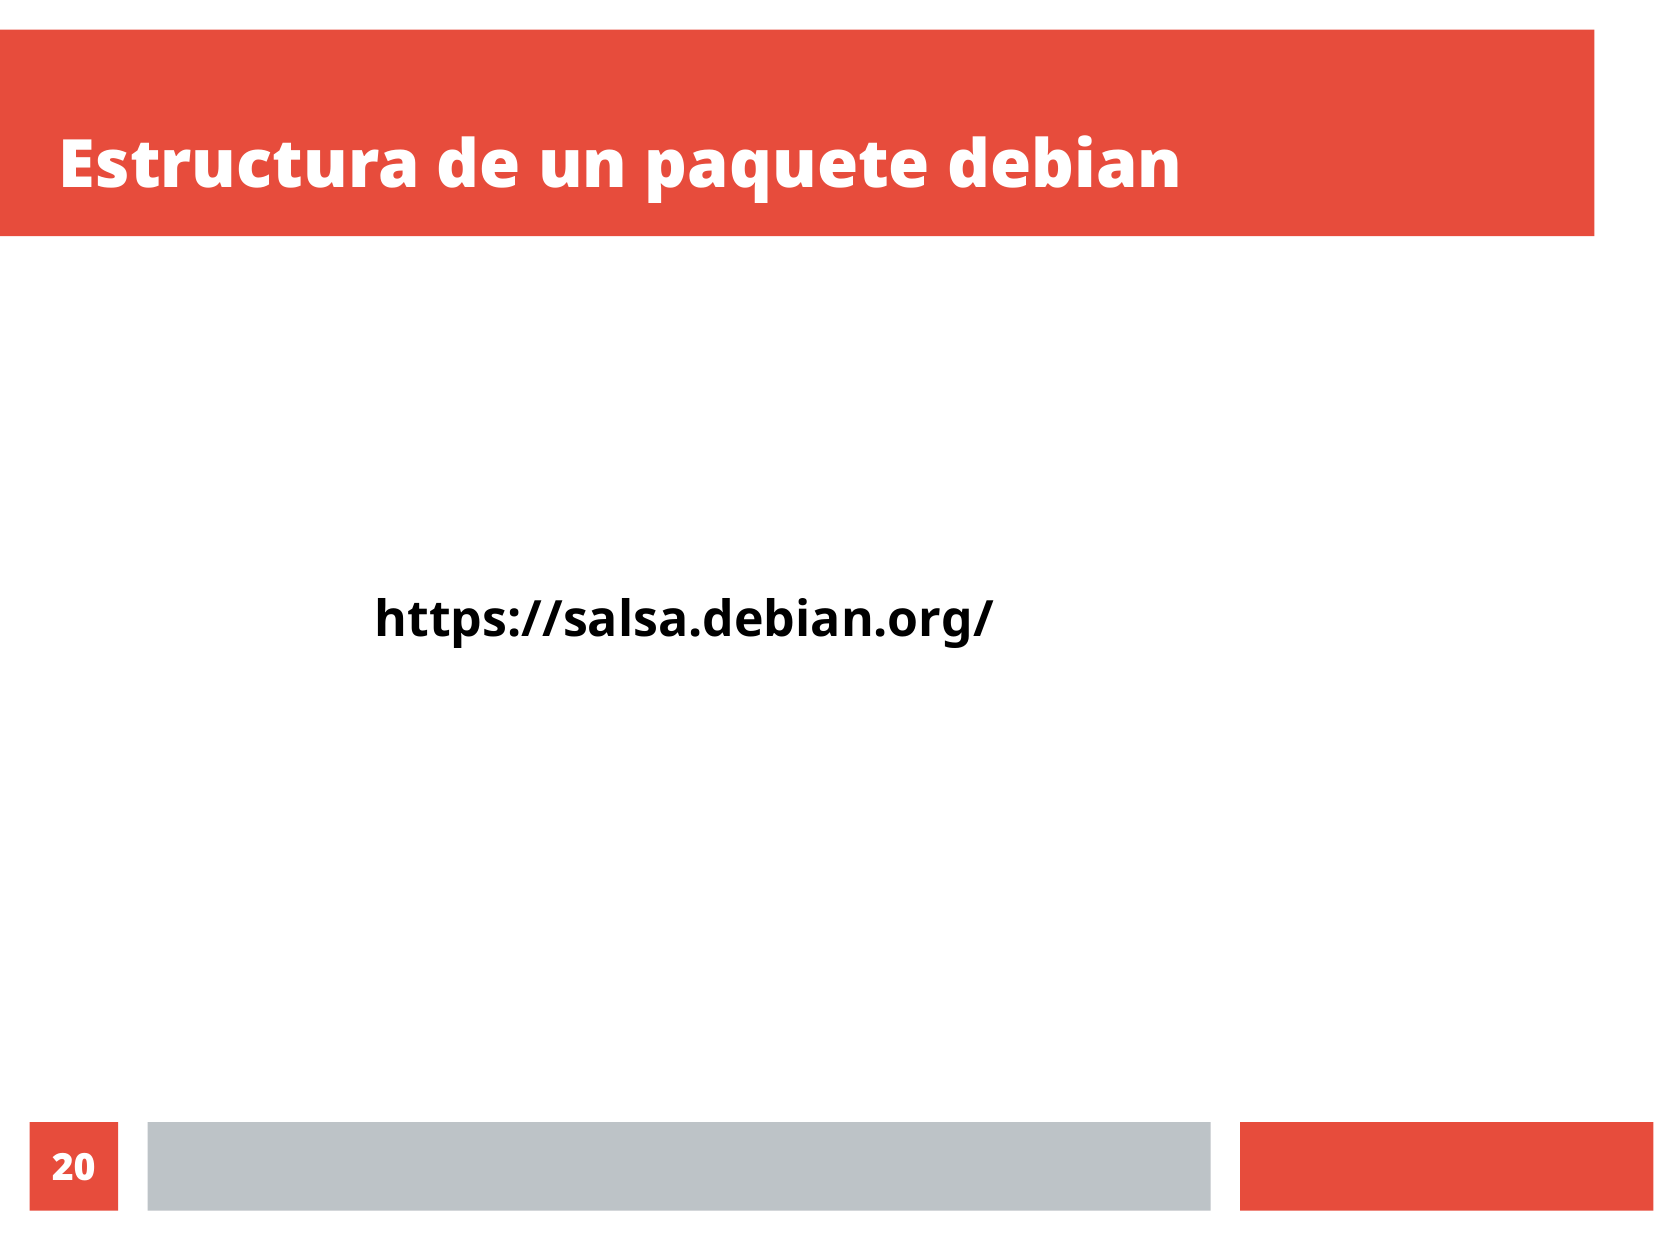

# Estructura de un paquete debian
https://salsa.debian.org/
20